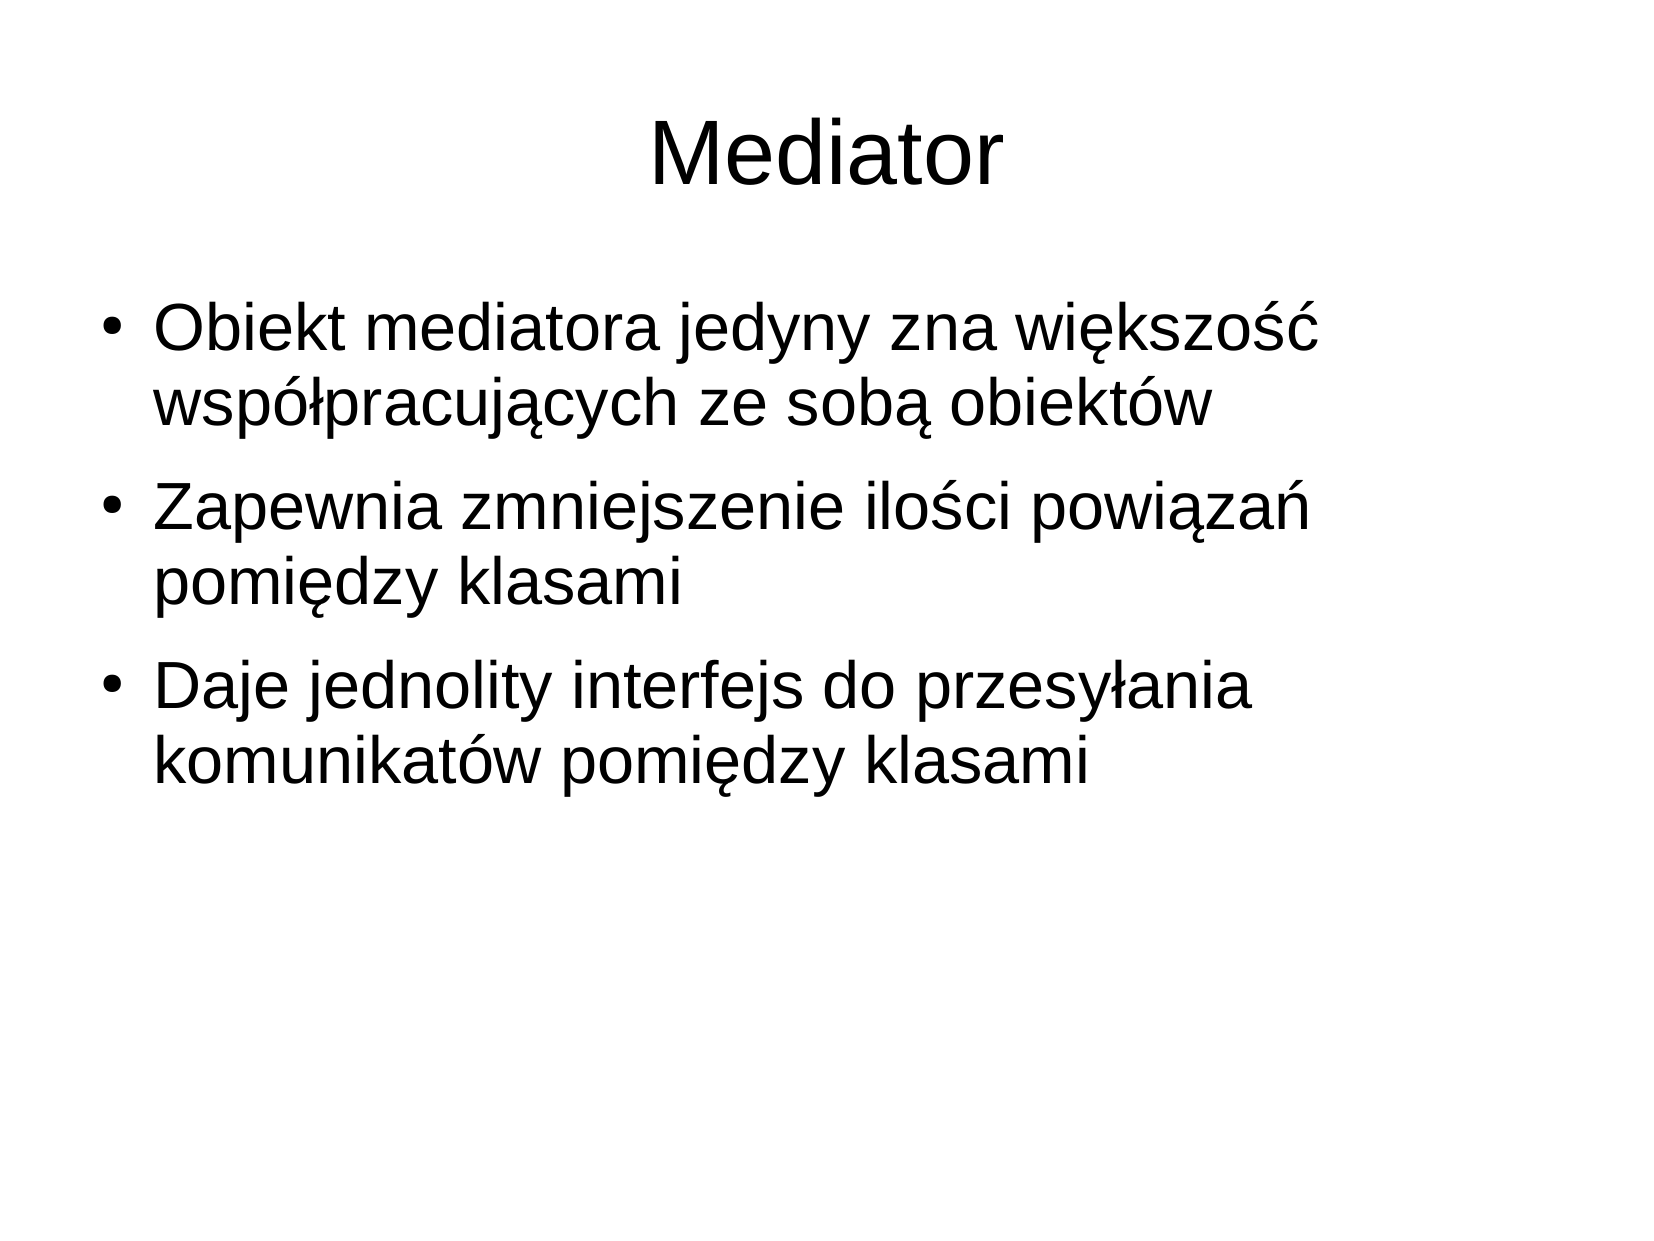

# Mediator
Obiekt mediatora jedyny zna większość współpracujących ze sobą obiektów
Zapewnia zmniejszenie ilości powiązań pomiędzy klasami
Daje jednolity interfejs do przesyłania komunikatów pomiędzy klasami